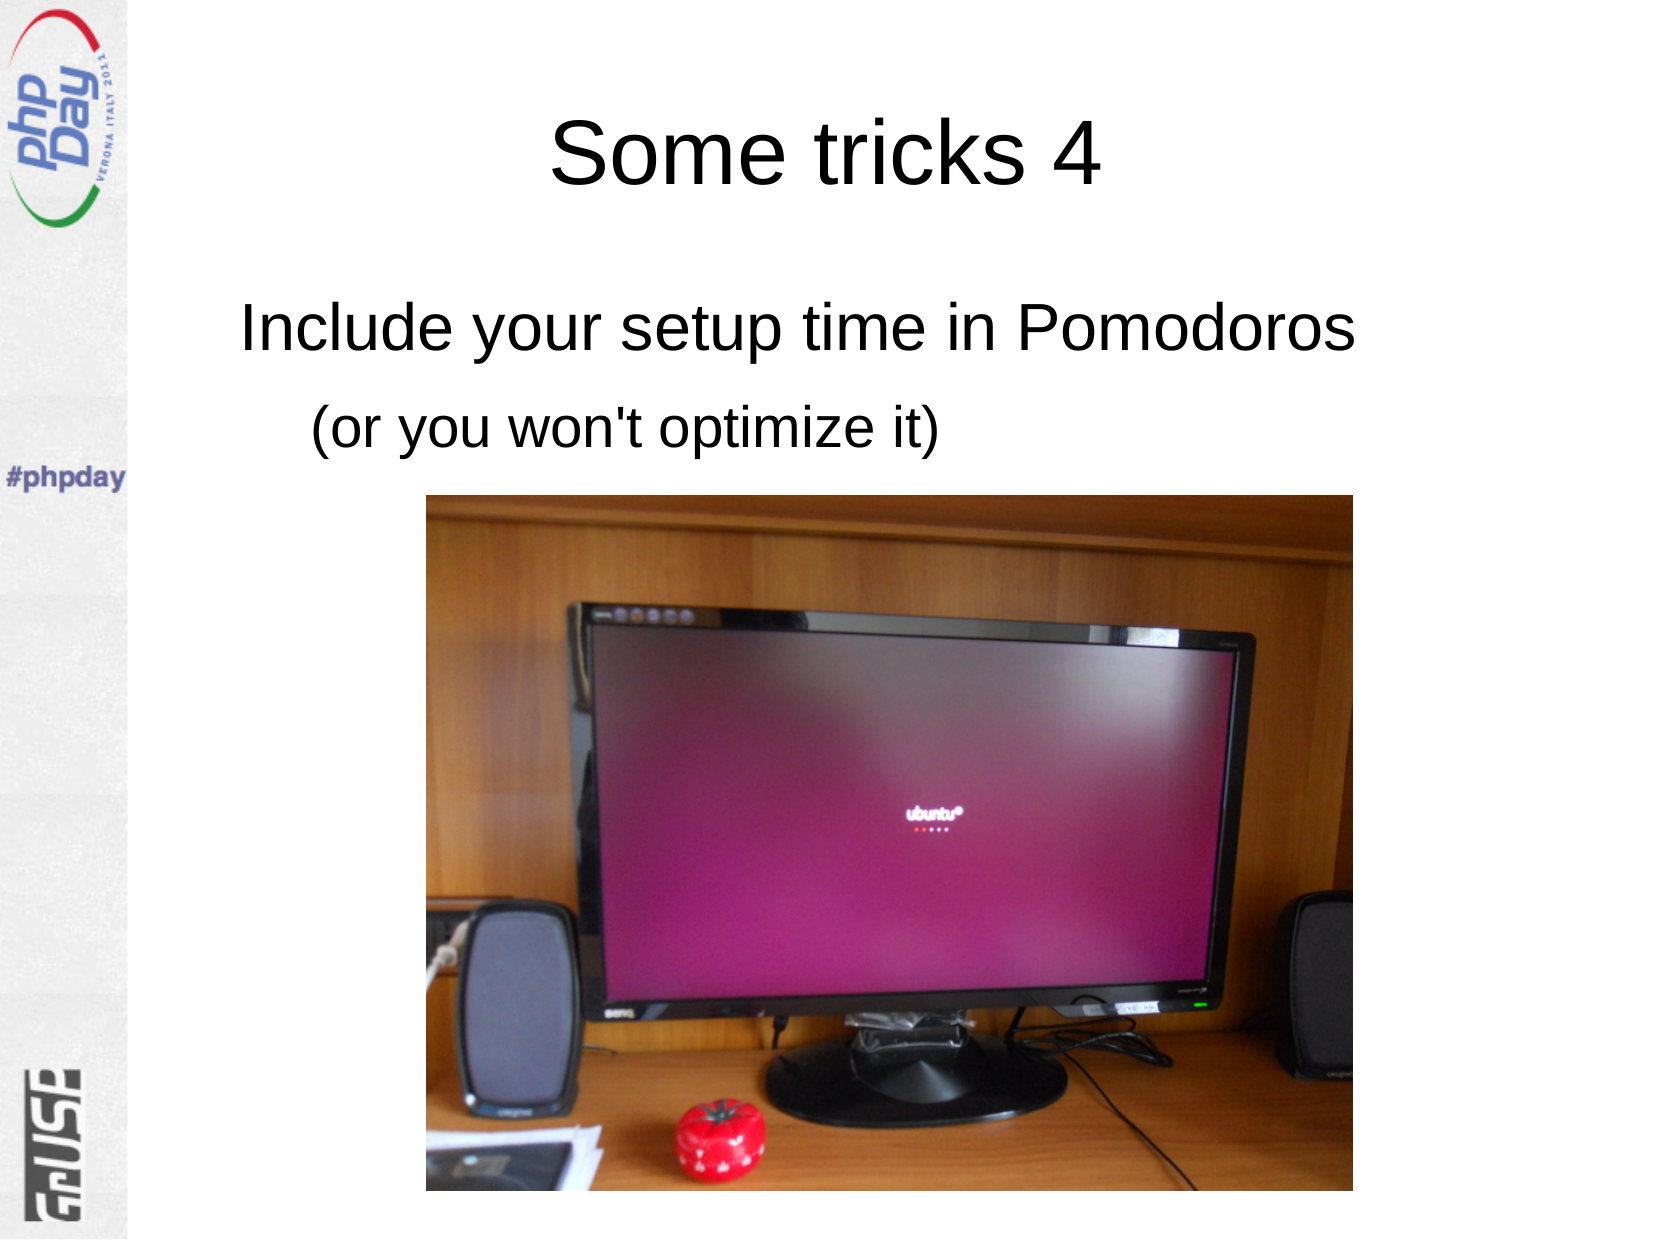

# Some tricks 4
Include your setup time in Pomodoros
(or you won't optimize it)